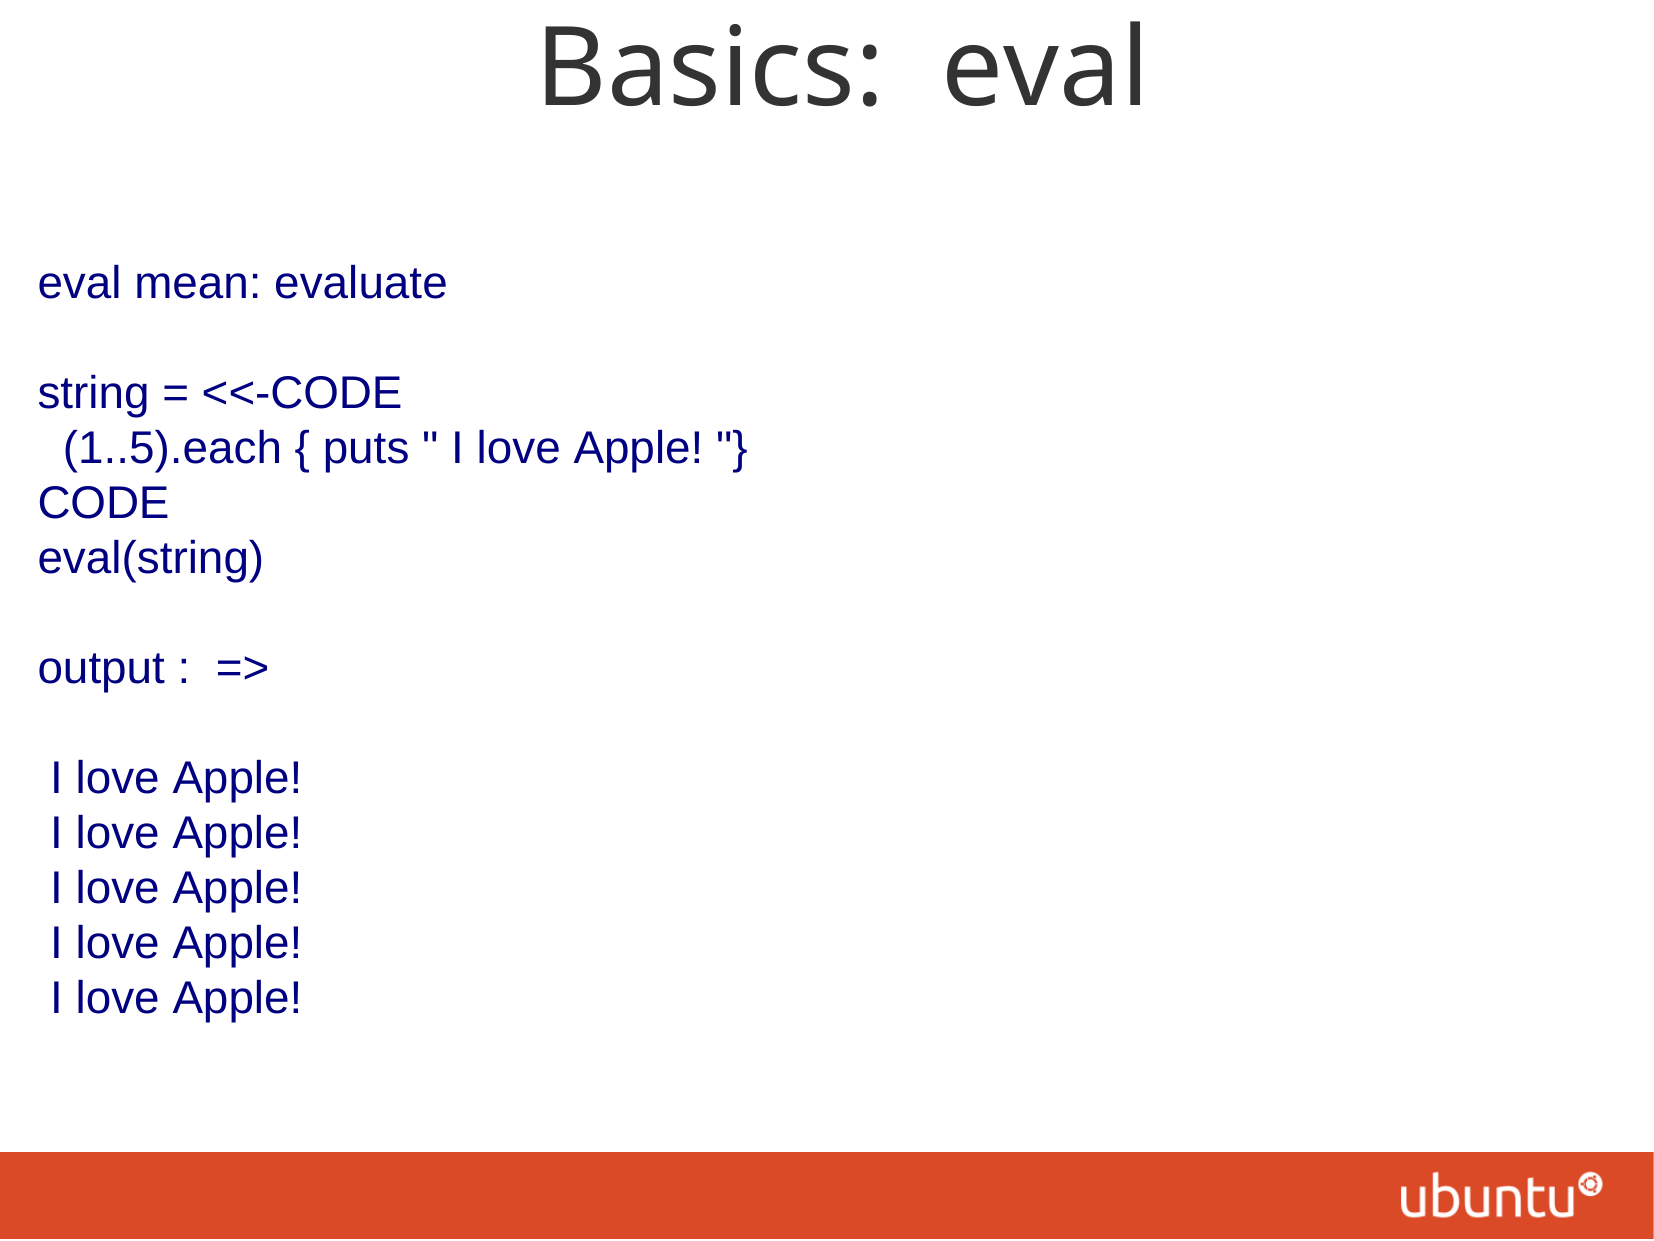

# Basics: eval
eval mean: evaluate
string = <<-CODE
 (1..5).each { puts " I love Apple! "}
CODE
eval(string)
output : =>
 I love Apple!
 I love Apple!
 I love Apple!
 I love Apple!
 I love Apple!